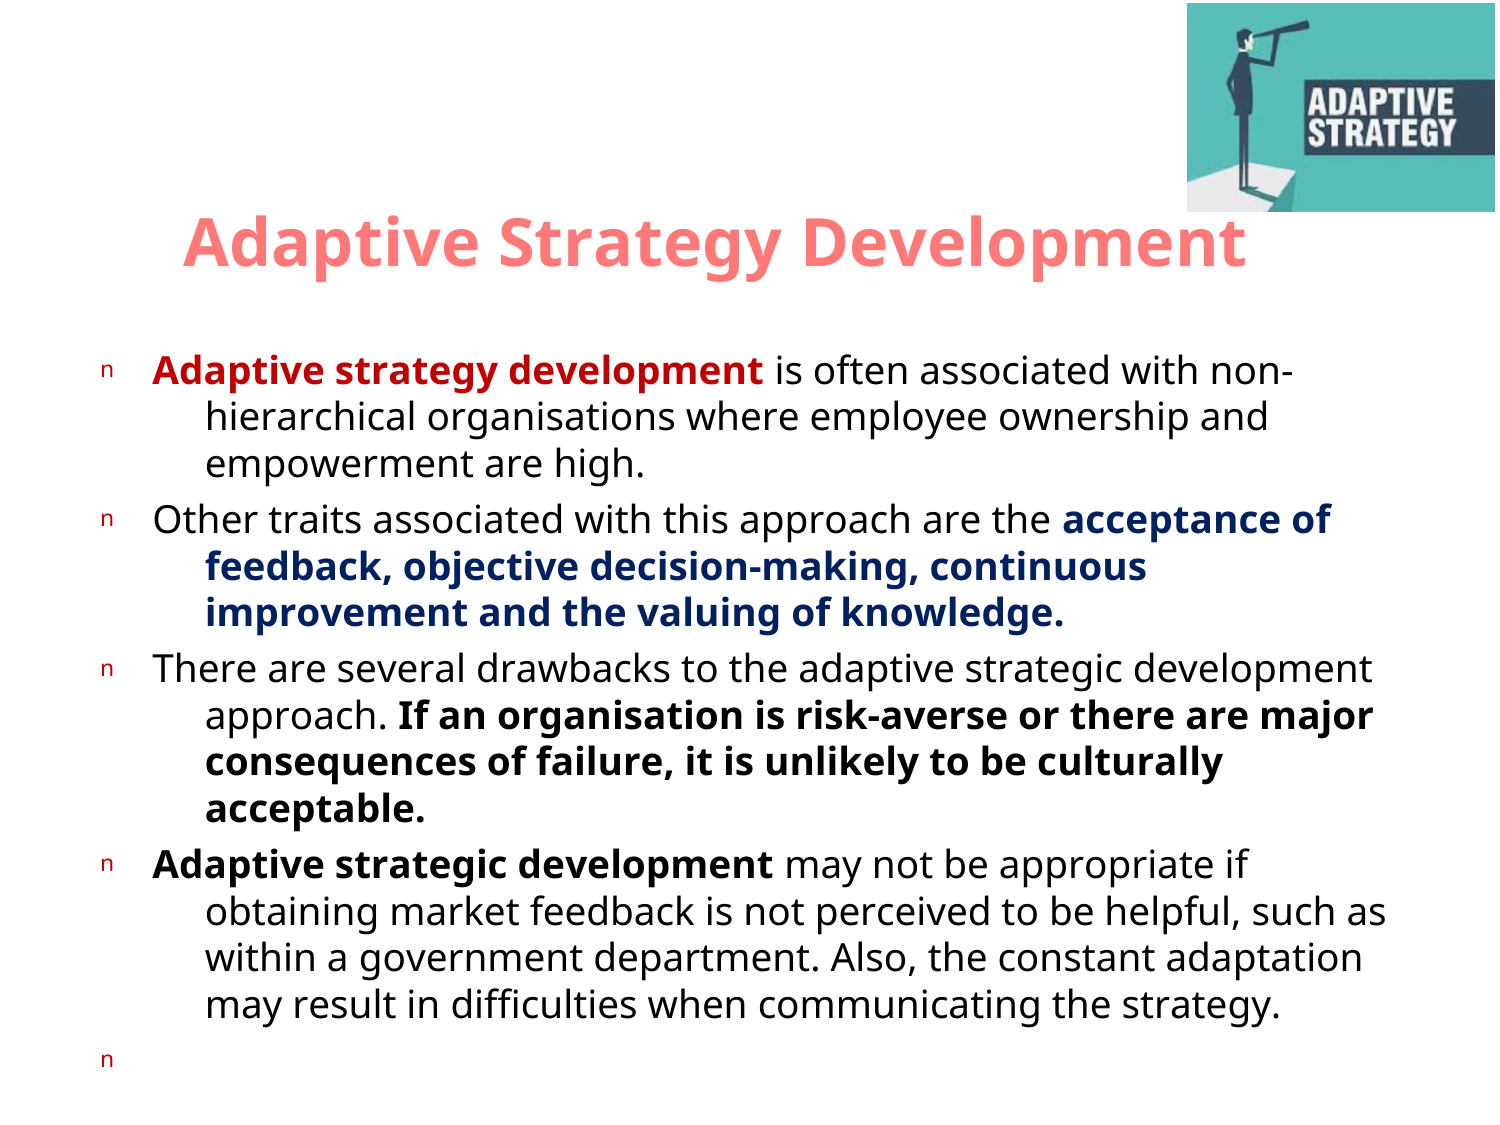

# Adaptive Strategy Development
Adaptive strategy development is often associated with non-hierarchical organisations where employee ownership and empowerment are high.
Other traits associated with this approach are the acceptance of feedback, objective decision-making, continuous improvement and the valuing of knowledge.
There are several drawbacks to the adaptive strategic development approach. If an organisation is risk-averse or there are major consequences of failure, it is unlikely to be culturally acceptable.
Adaptive strategic development may not be appropriate if obtaining market feedback is not perceived to be helpful, such as within a government department. Also, the constant adaptation may result in difficulties when communicating the strategy.